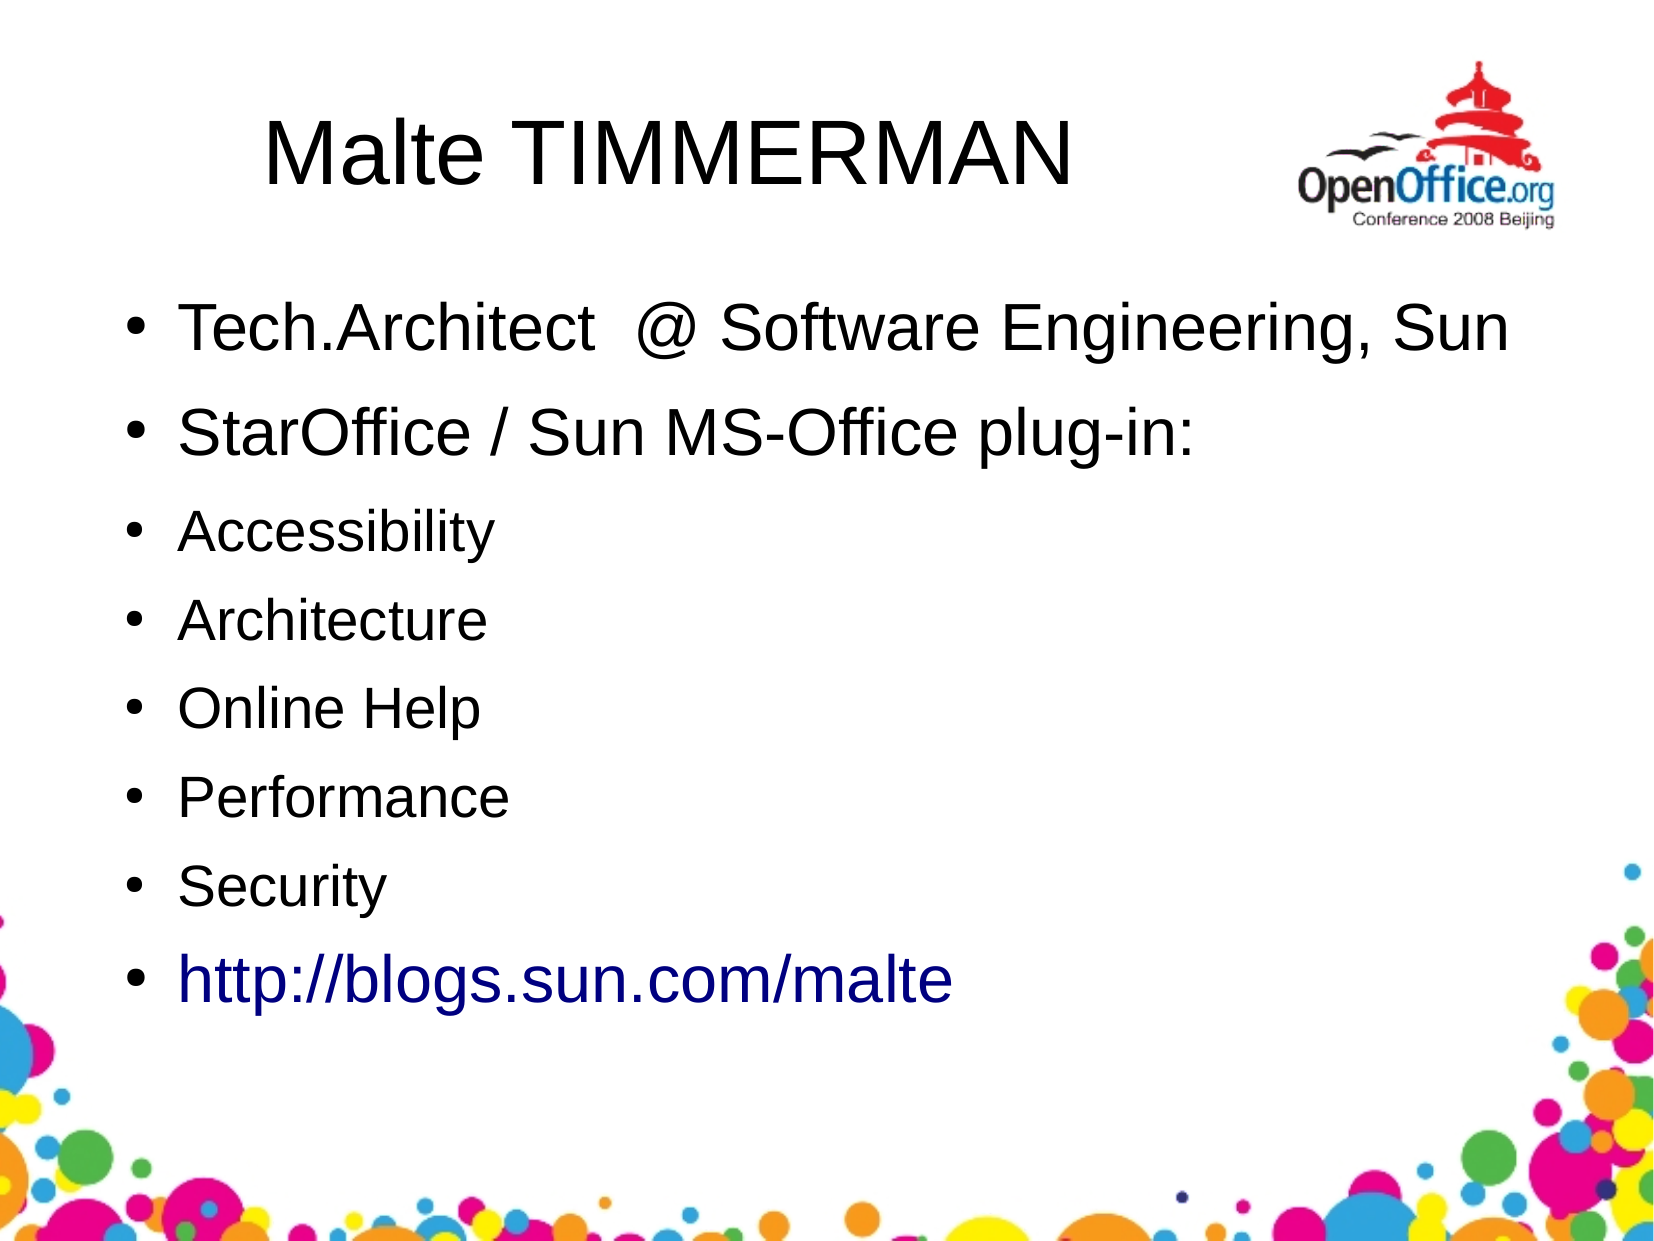

# Malte TIMMERMAN
Tech.Architect @ Software Engineering, Sun
StarOffice / Sun MS-Office plug-in:
Accessibility
Architecture
Online Help
Performance
Security
http://blogs.sun.com/malte